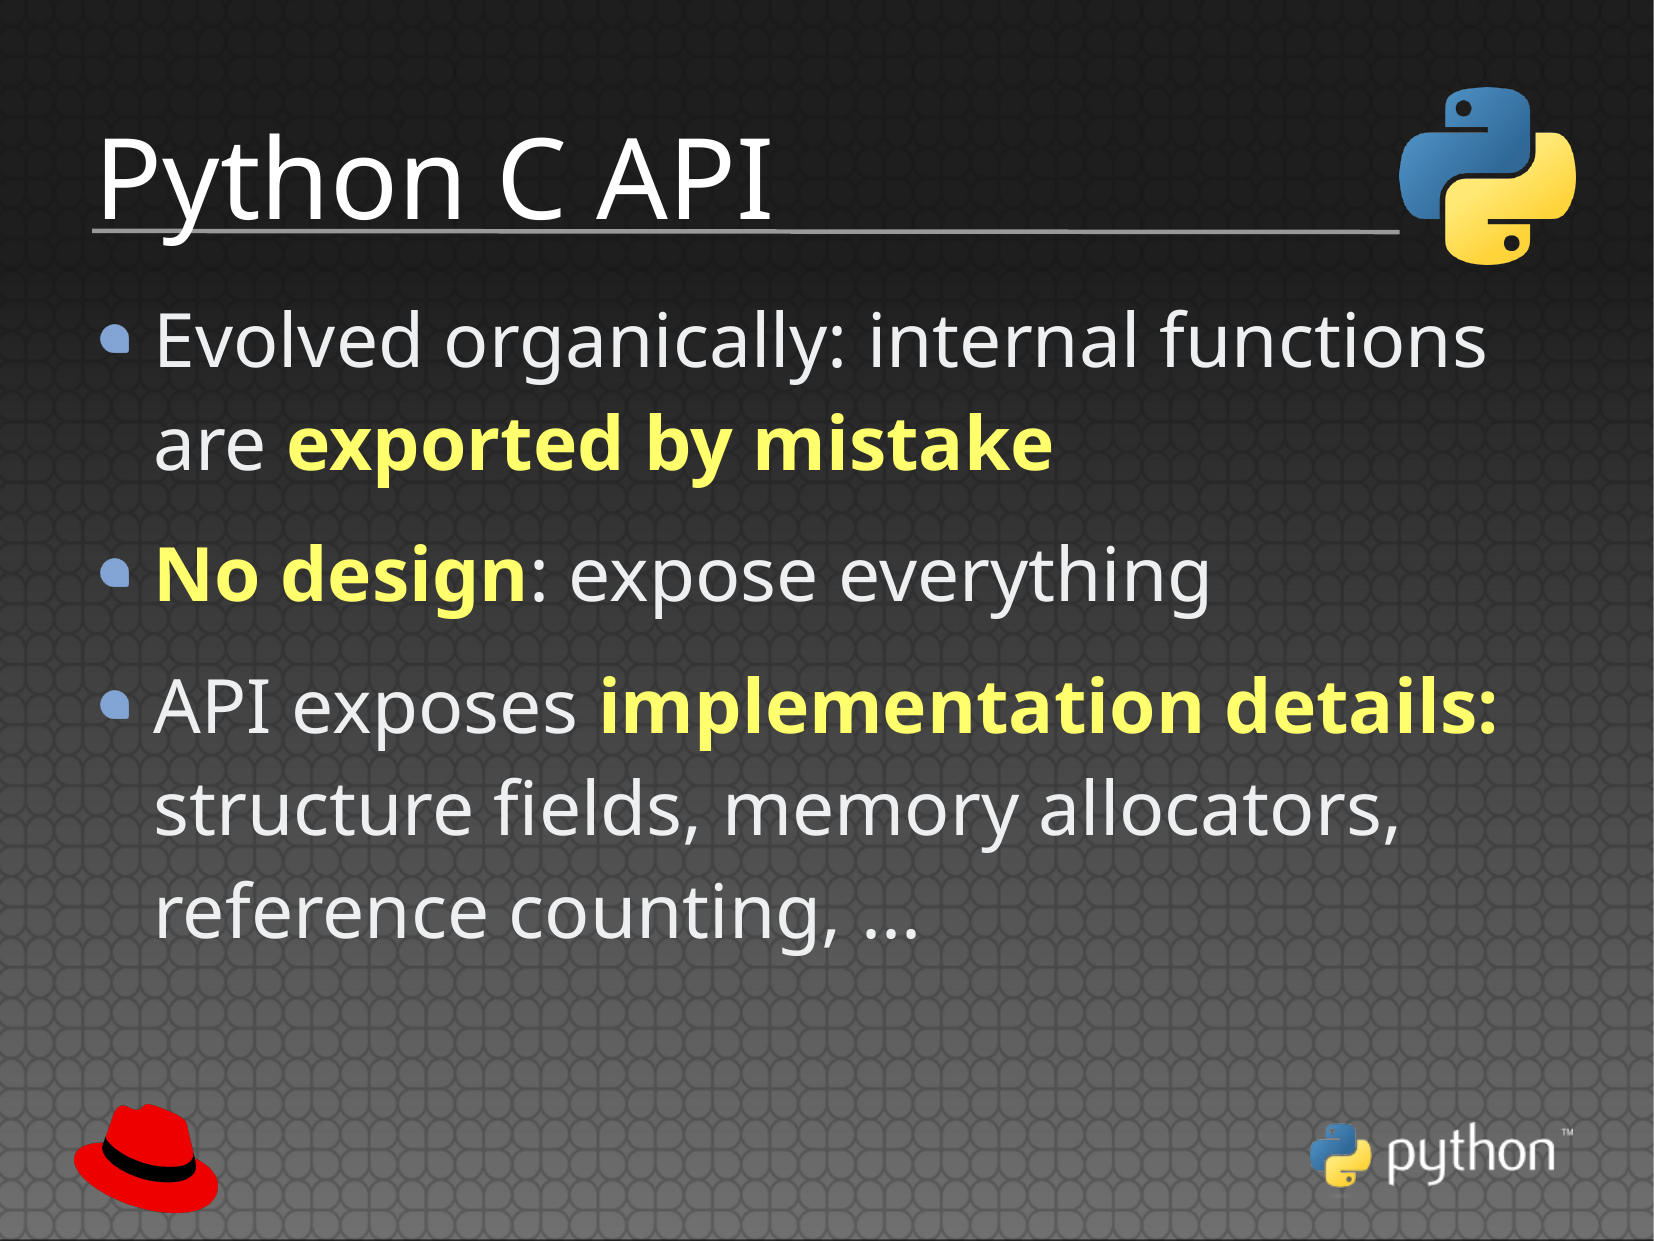

Python C API
# Evolved organically: internal functions are exported by mistake
No design: expose everything
API exposes implementation details: structure fields, memory allocators, reference counting, ...